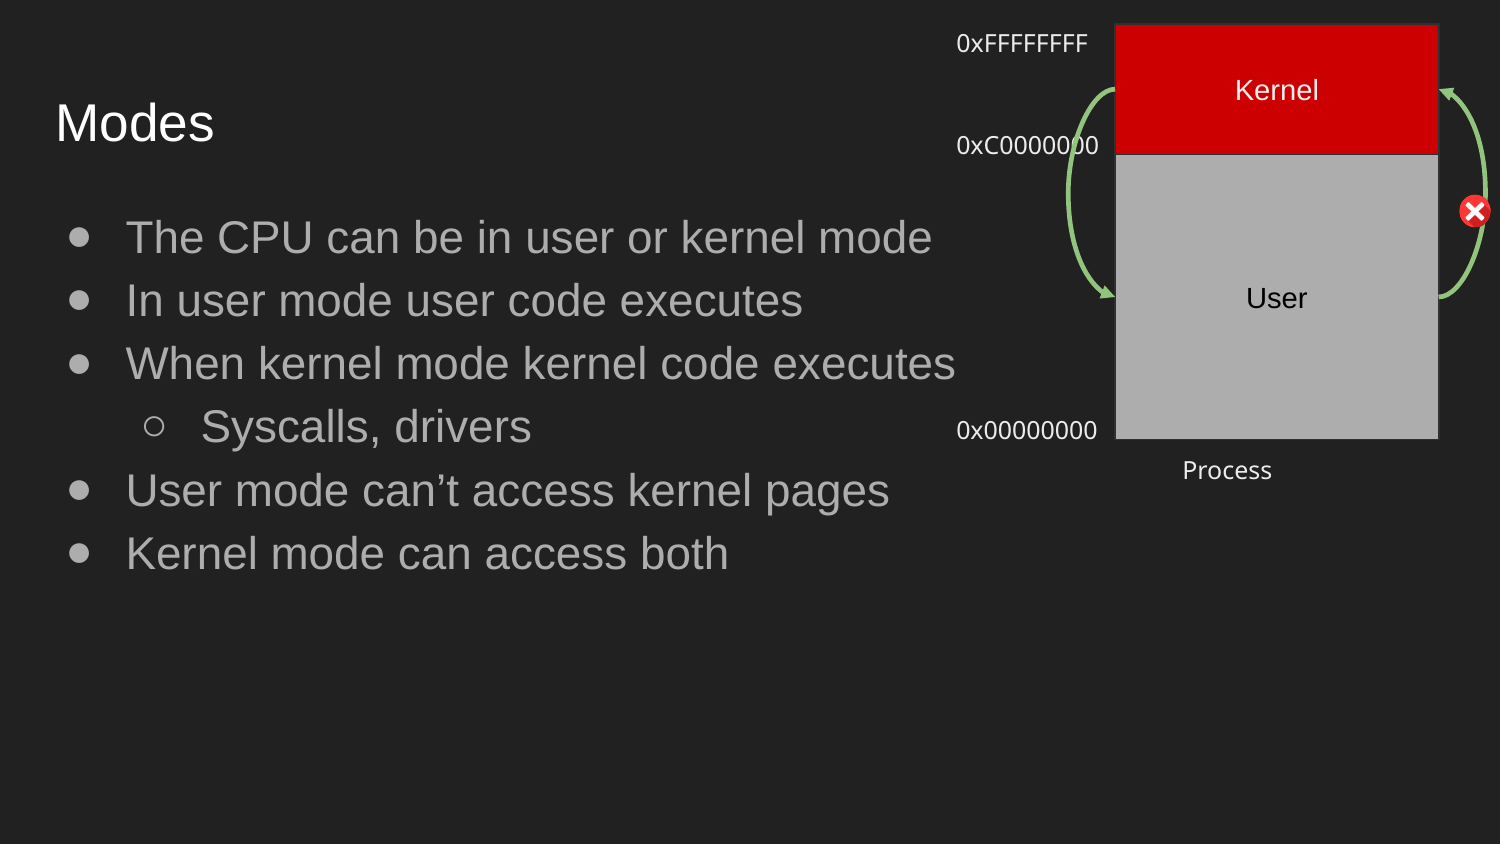

0xFFFFFFFF
Kernel
# Modes
0xC0000000
User
The CPU can be in user or kernel mode
In user mode user code executes
When kernel mode kernel code executes
Syscalls, drivers
User mode can’t access kernel pages
Kernel mode can access both
0x00000000
Process